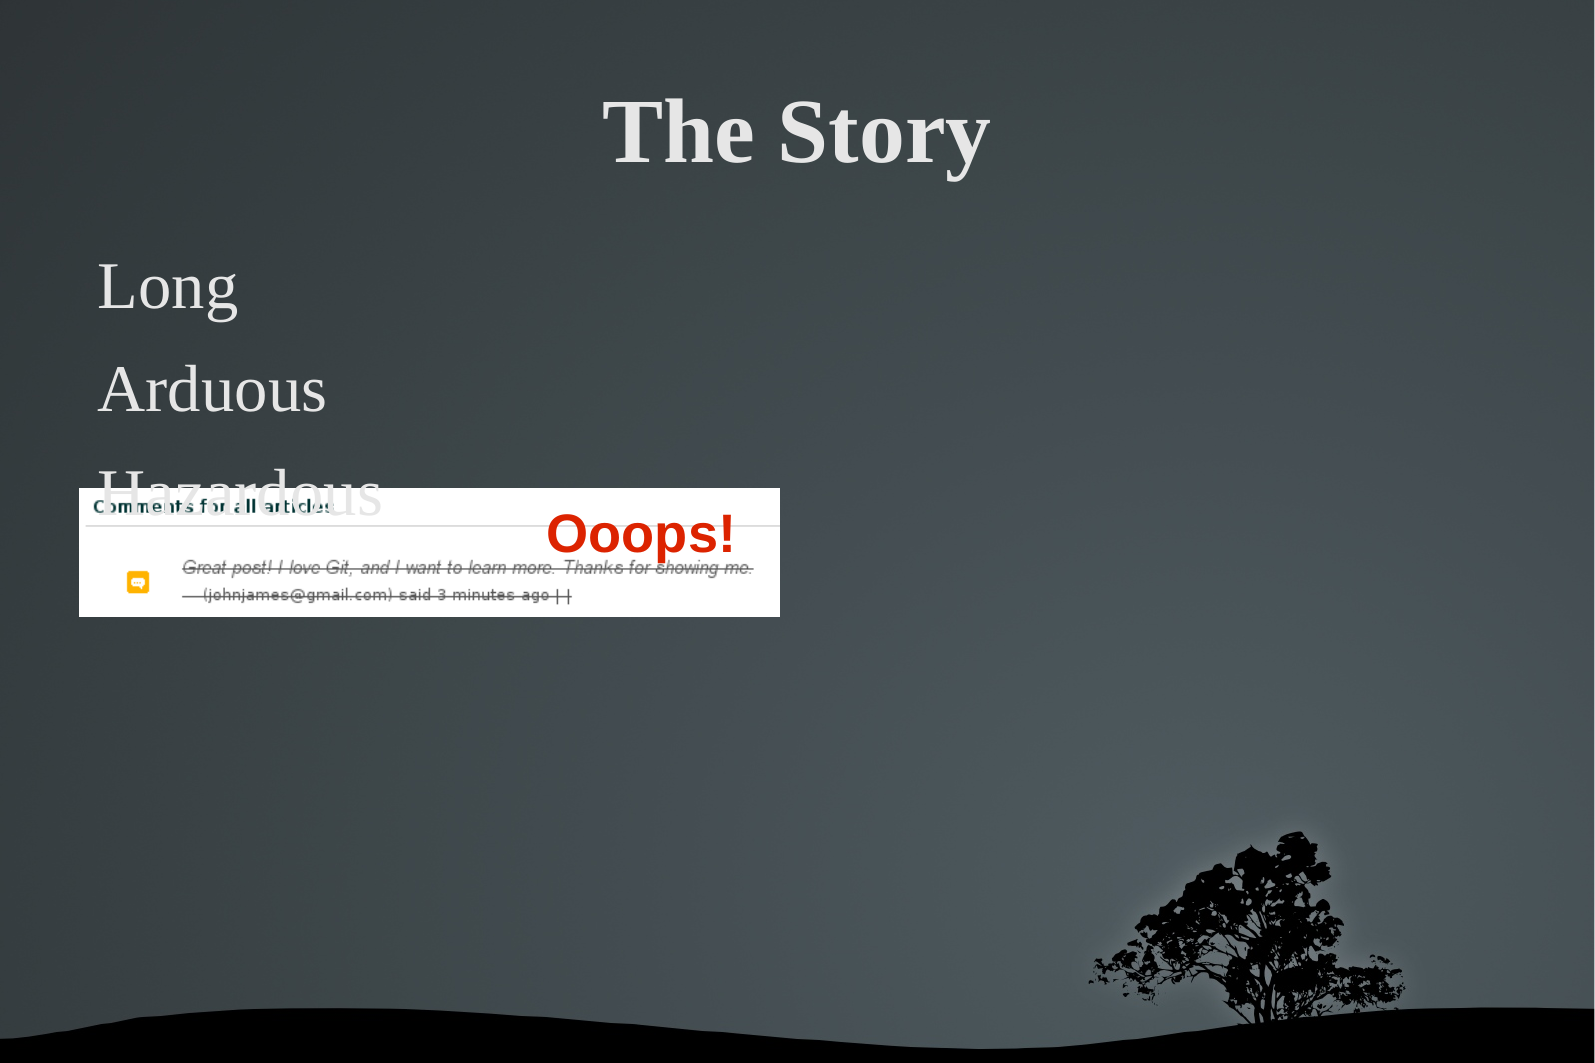

# The Story
Long
Arduous
Hazardous
Ooops!